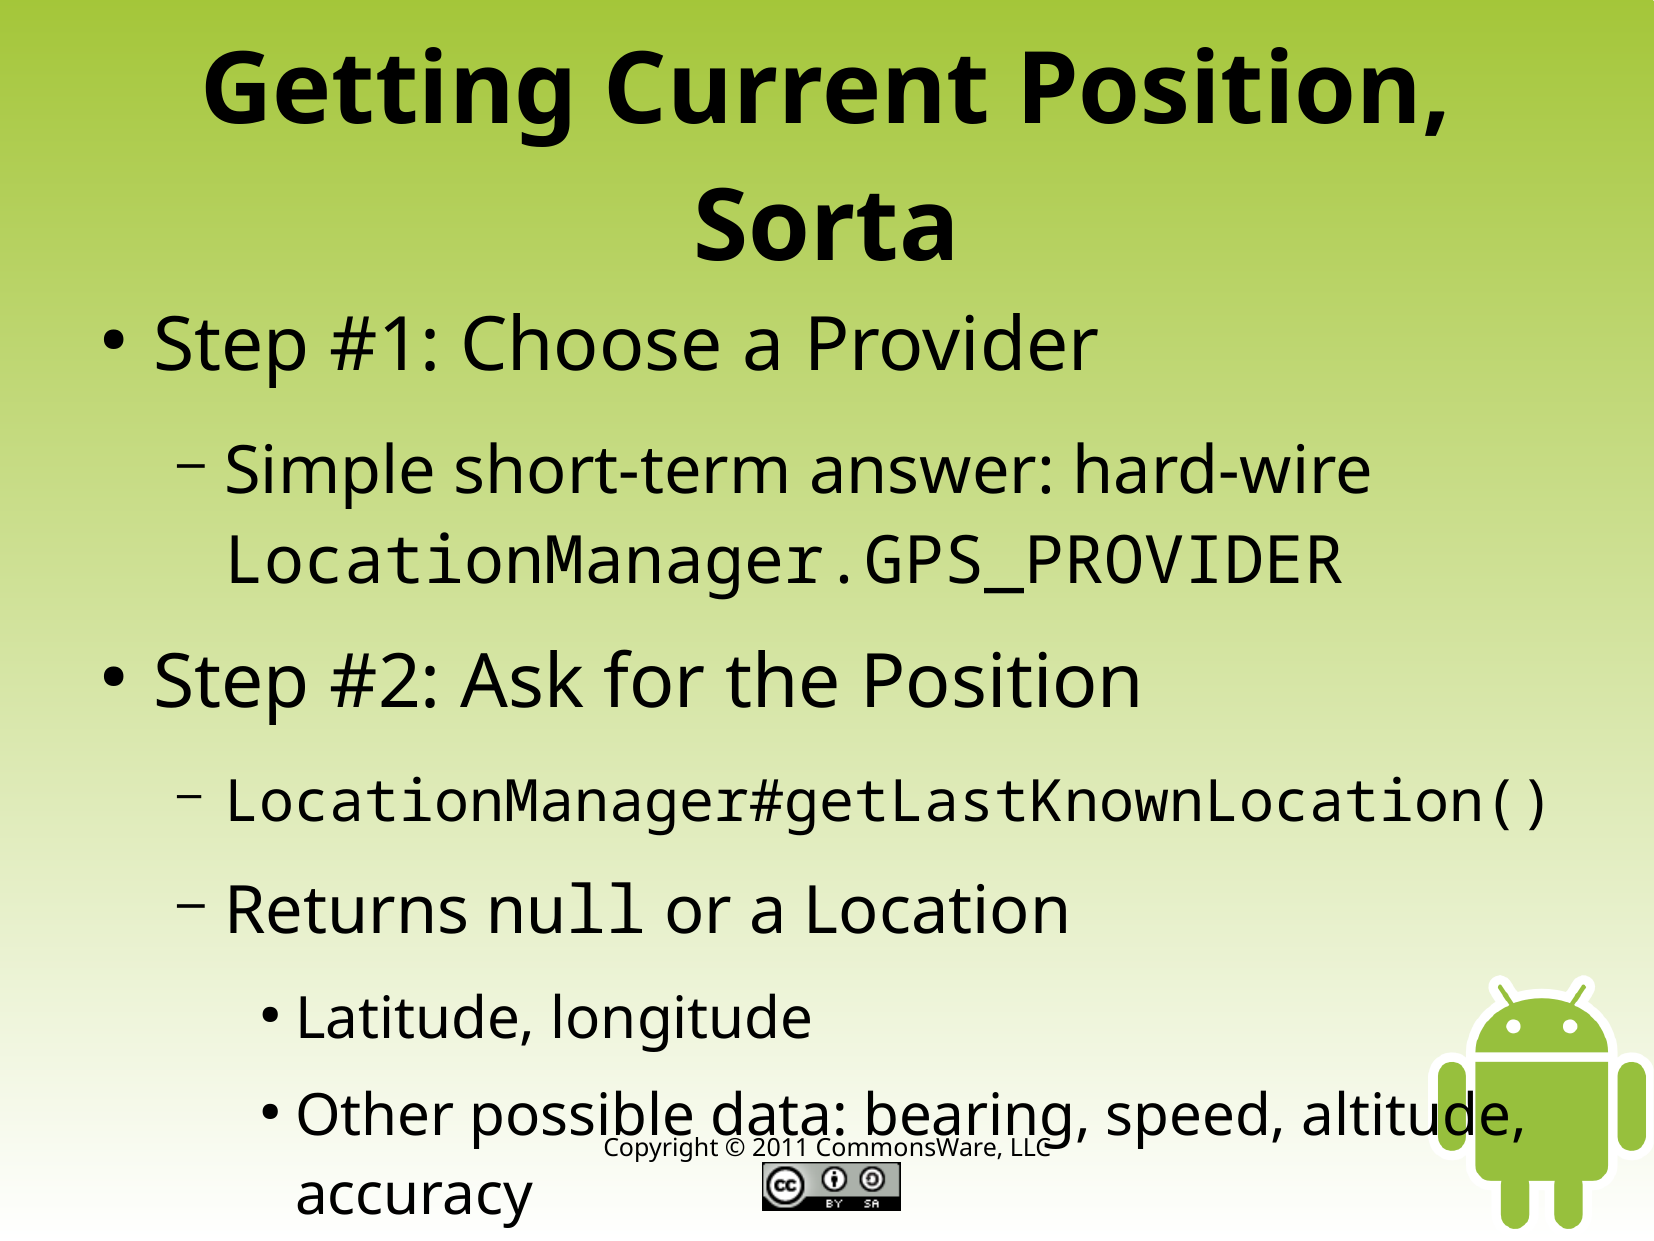

# Getting Current Position, Sorta
Step #1: Choose a Provider
Simple short-term answer: hard-wire LocationManager.GPS_PROVIDER
Step #2: Ask for the Position
LocationManager#getLastKnownLocation()
Returns null or a Location
Latitude, longitude
Other possible data: bearing, speed, altitude, accuracy